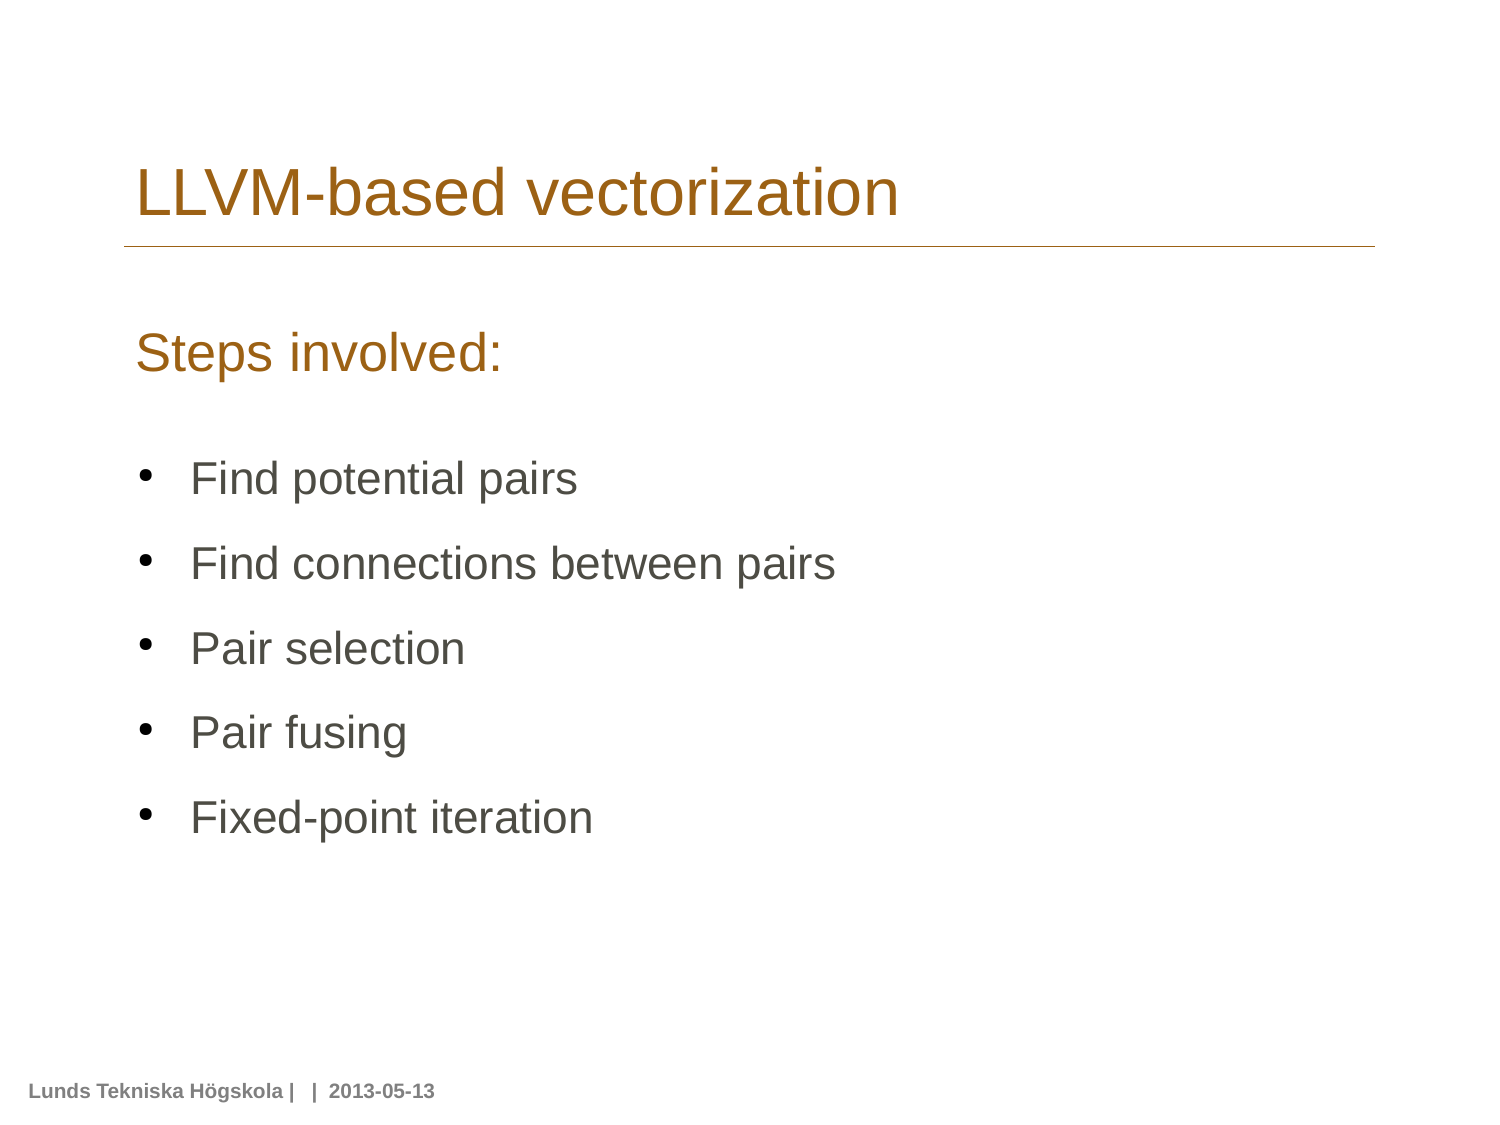

# LLVM-based vectorization
Steps involved:
Find potential pairs
Find connections between pairs
Pair selection
Pair fusing
Fixed-point iteration